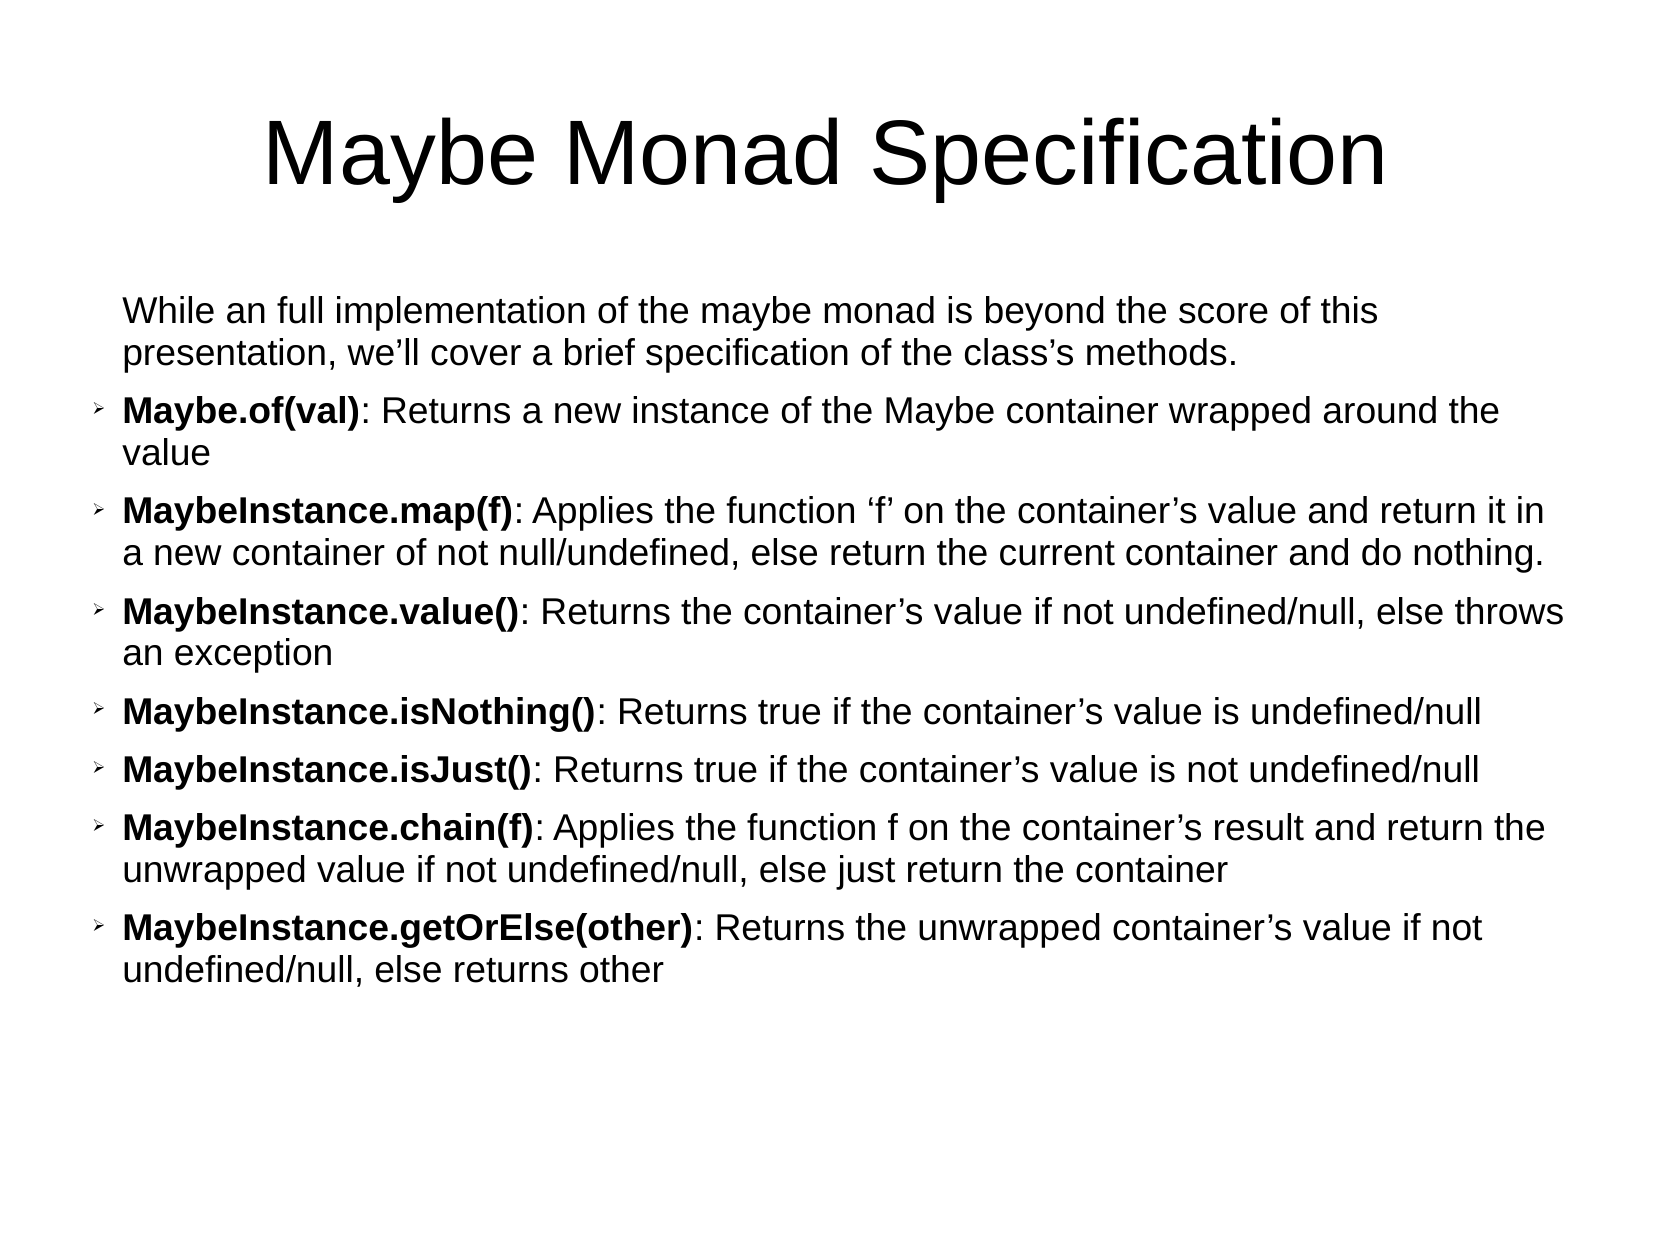

# Maybe Monad Specification
While an full implementation of the maybe monad is beyond the score of this presentation, we’ll cover a brief specification of the class’s methods.
Maybe.of(val): Returns a new instance of the Maybe container wrapped around the value
MaybeInstance.map(f): Applies the function ‘f’ on the container’s value and return it in a new container of not null/undefined, else return the current container and do nothing.
MaybeInstance.value(): Returns the container’s value if not undefined/null, else throws an exception
MaybeInstance.isNothing(): Returns true if the container’s value is undefined/null
MaybeInstance.isJust(): Returns true if the container’s value is not undefined/null
MaybeInstance.chain(f): Applies the function f on the container’s result and return the unwrapped value if not undefined/null, else just return the container
MaybeInstance.getOrElse(other): Returns the unwrapped container’s value if not undefined/null, else returns other